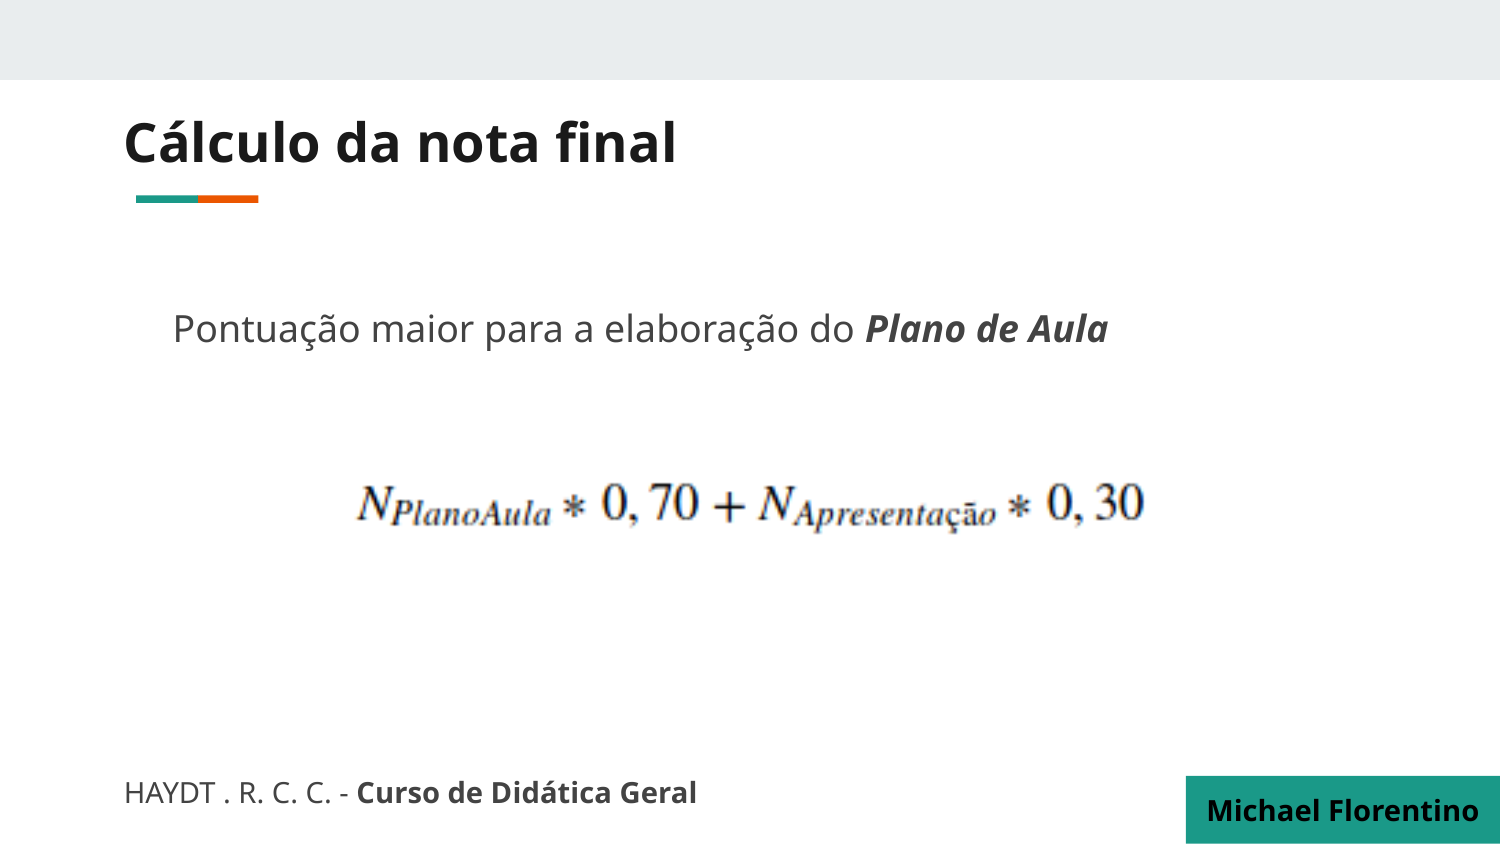

# Cálculo da nota final
Pontuação maior para a elaboração do Plano de Aula
HAYDT . R. C. C. - Curso de Didática Geral
Michael Florentino